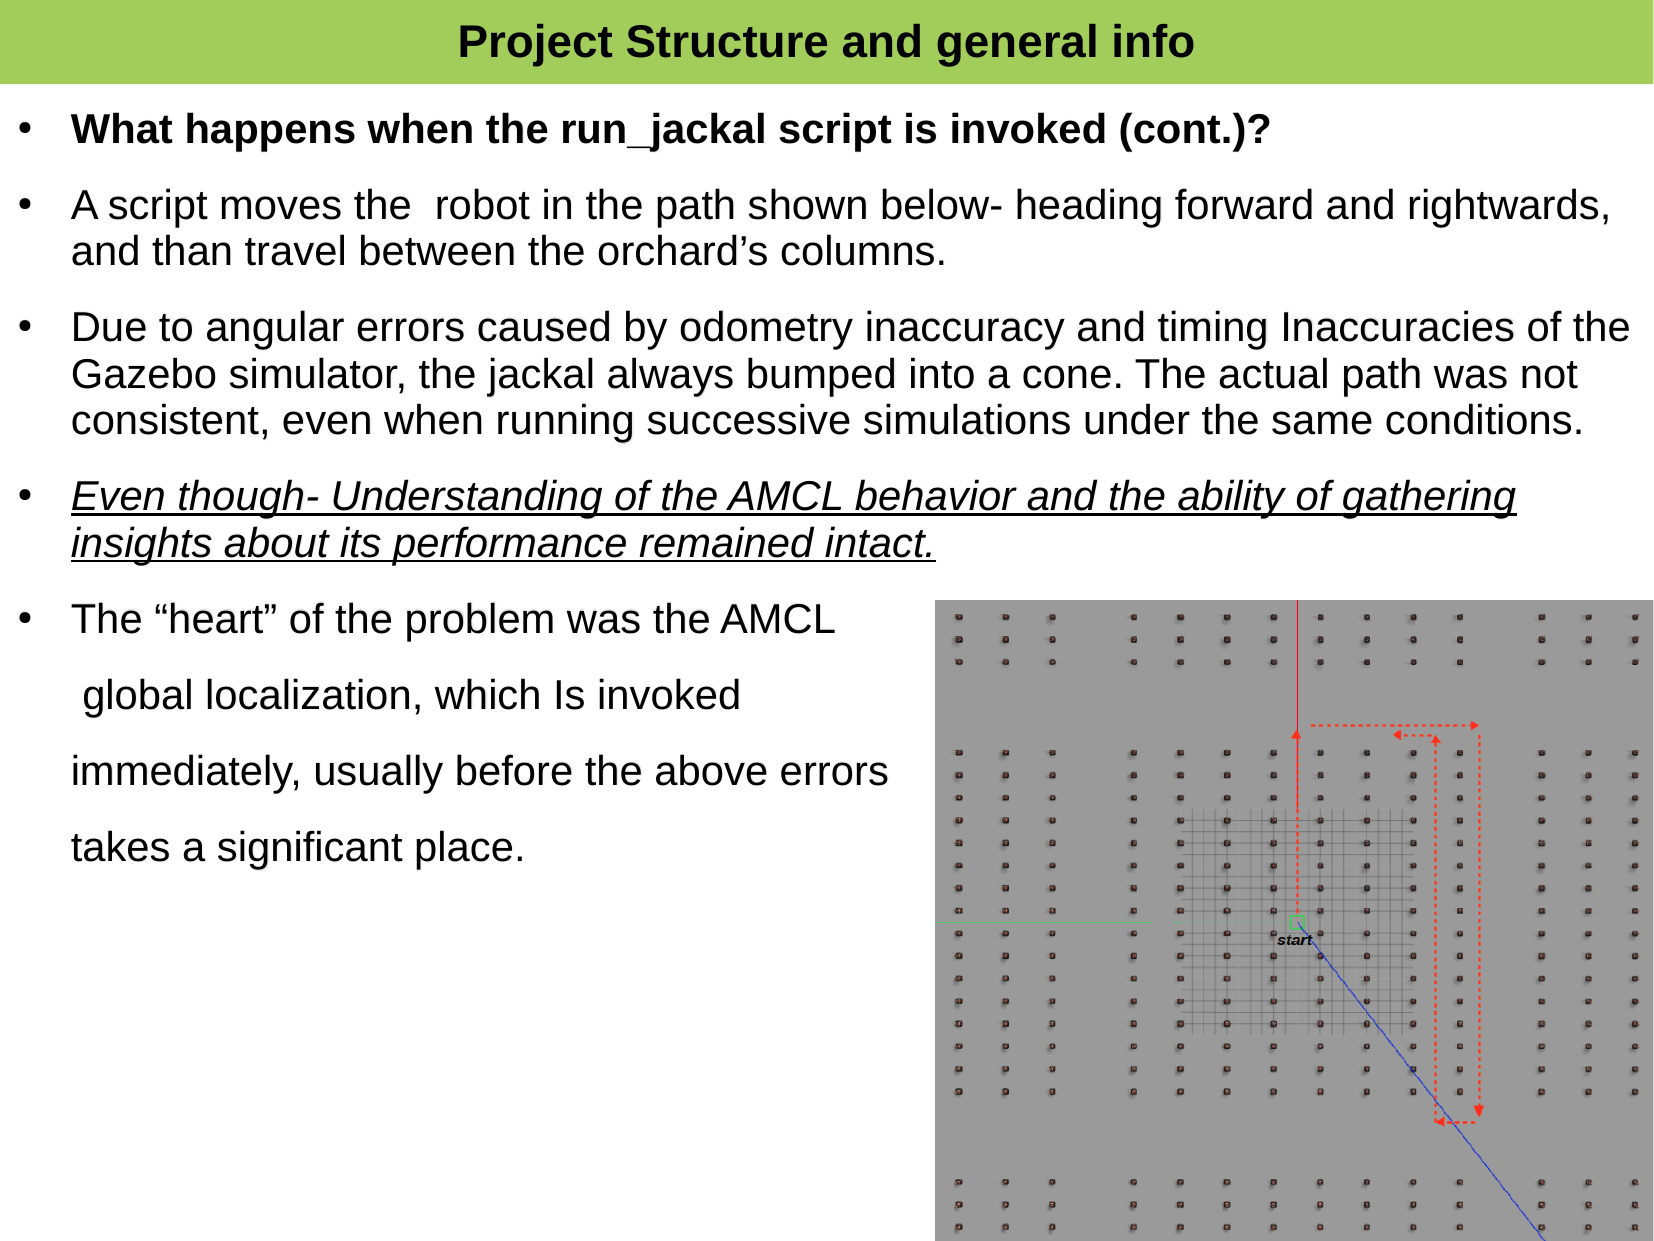

# Project Structure and general info
What happens when the run_jackal script is invoked (cont.)?
A script moves the robot in the path shown below- heading forward and rightwards, and than travel between the orchard’s columns.
Due to angular errors caused by odometry inaccuracy and timing Inaccuracies of the Gazebo simulator, the jackal always bumped into a cone. The actual path was not consistent, even when running successive simulations under the same conditions.
Even though- Understanding of the AMCL behavior and the ability of gathering insights about its performance remained intact.
The “heart” of the problem was the AMCL
 global localization, which Is invoked
immediately, usually before the above errors
takes a significant place.